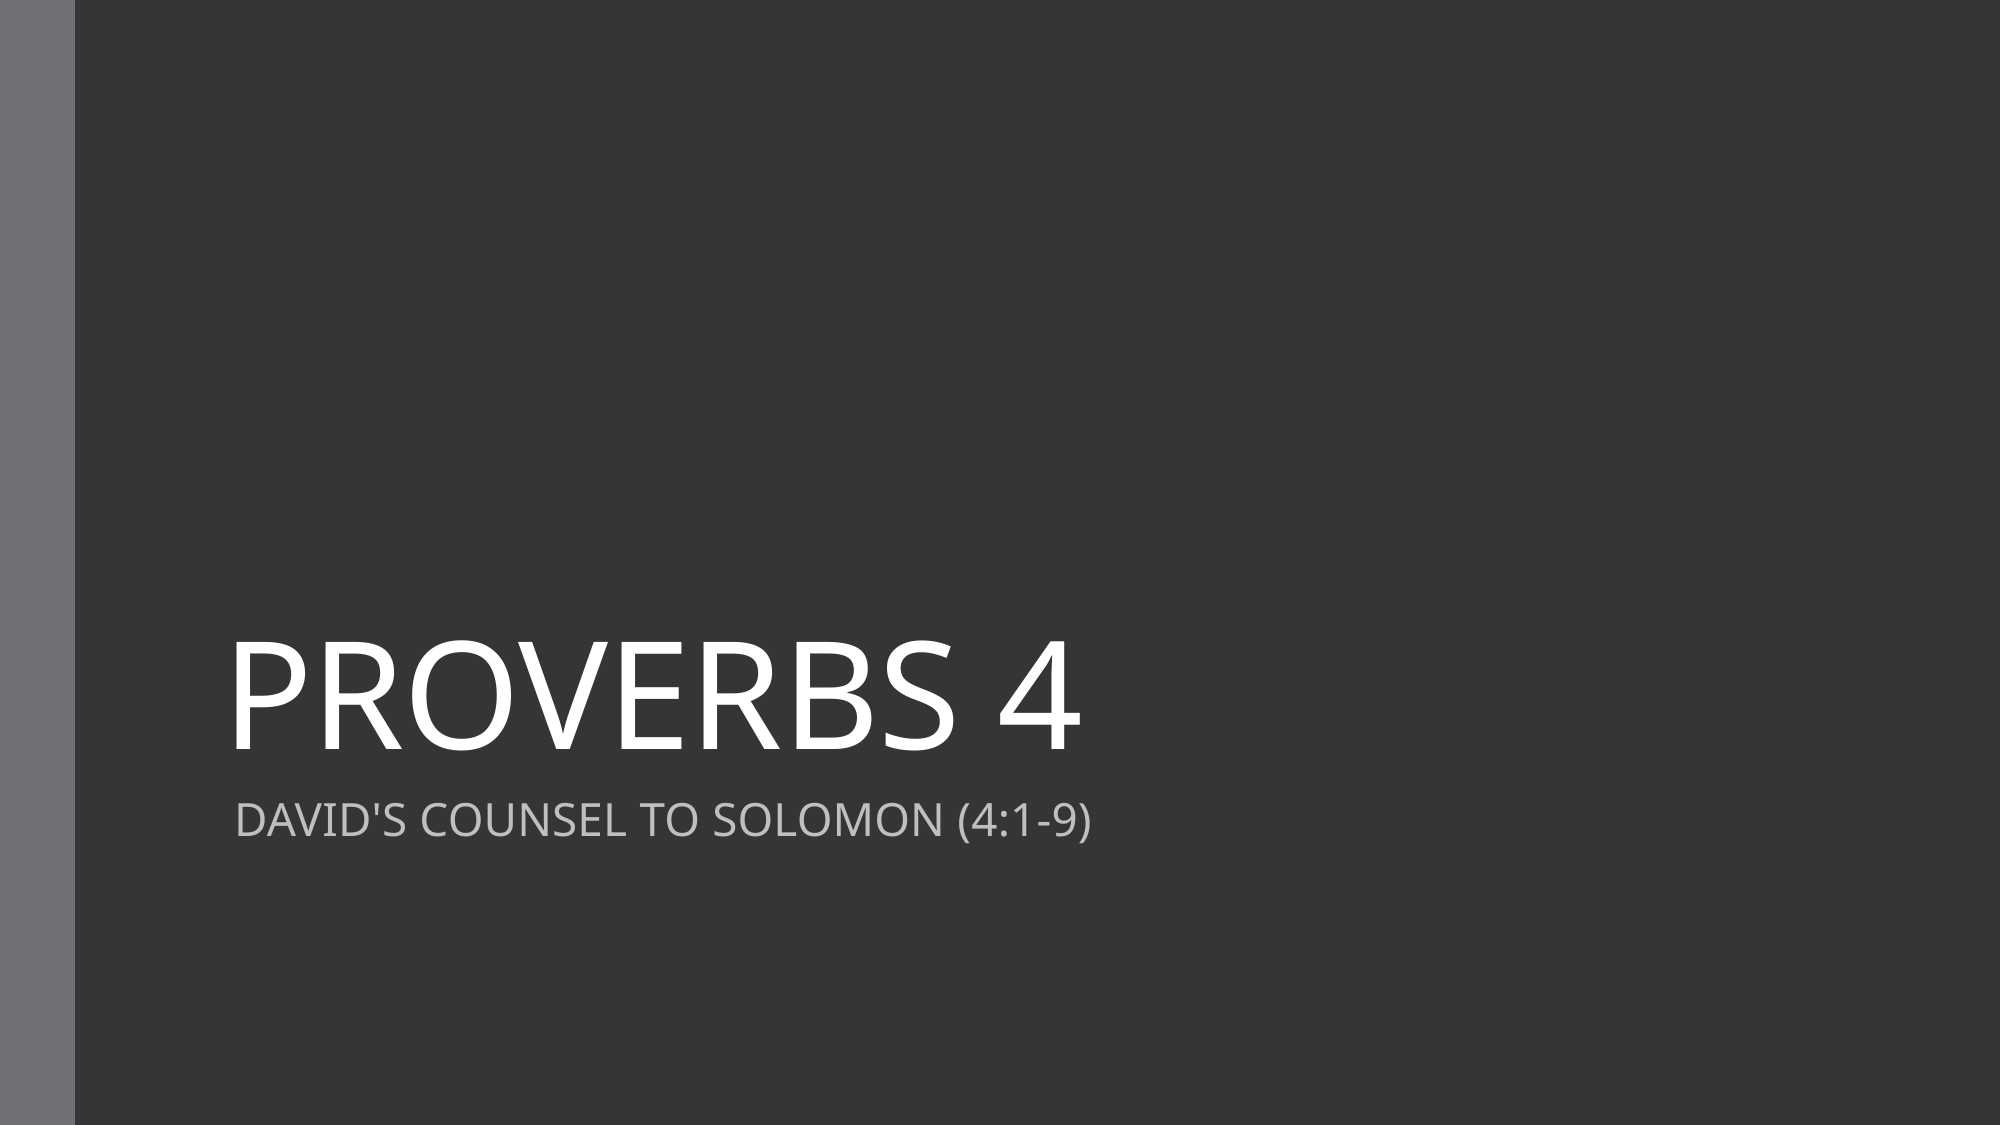

# PROVERBS 4
 DAVID'S COUNSEL TO SOLOMON (4:1-9)